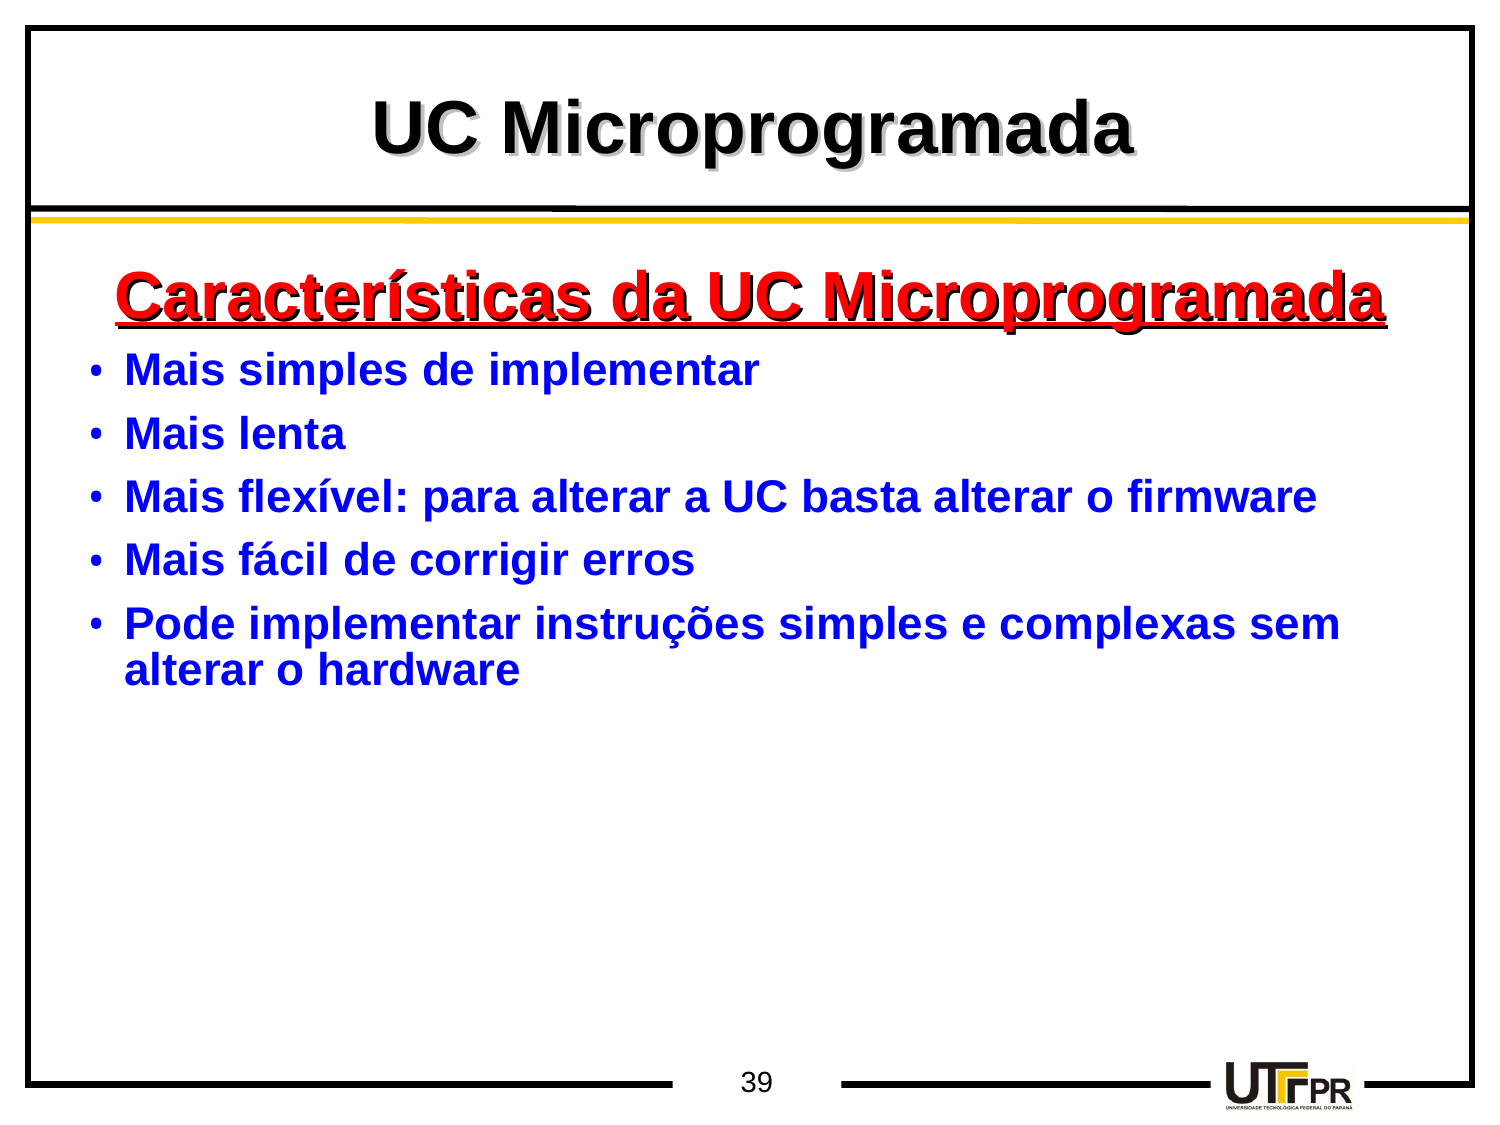

UC Microprogramada
# Características da UC Microprogramada
Mais simples de implementar
Mais lenta
Mais flexível: para alterar a UC basta alterar o firmware
Mais fácil de corrigir erros
Pode implementar instruções simples e complexas sem alterar o hardware